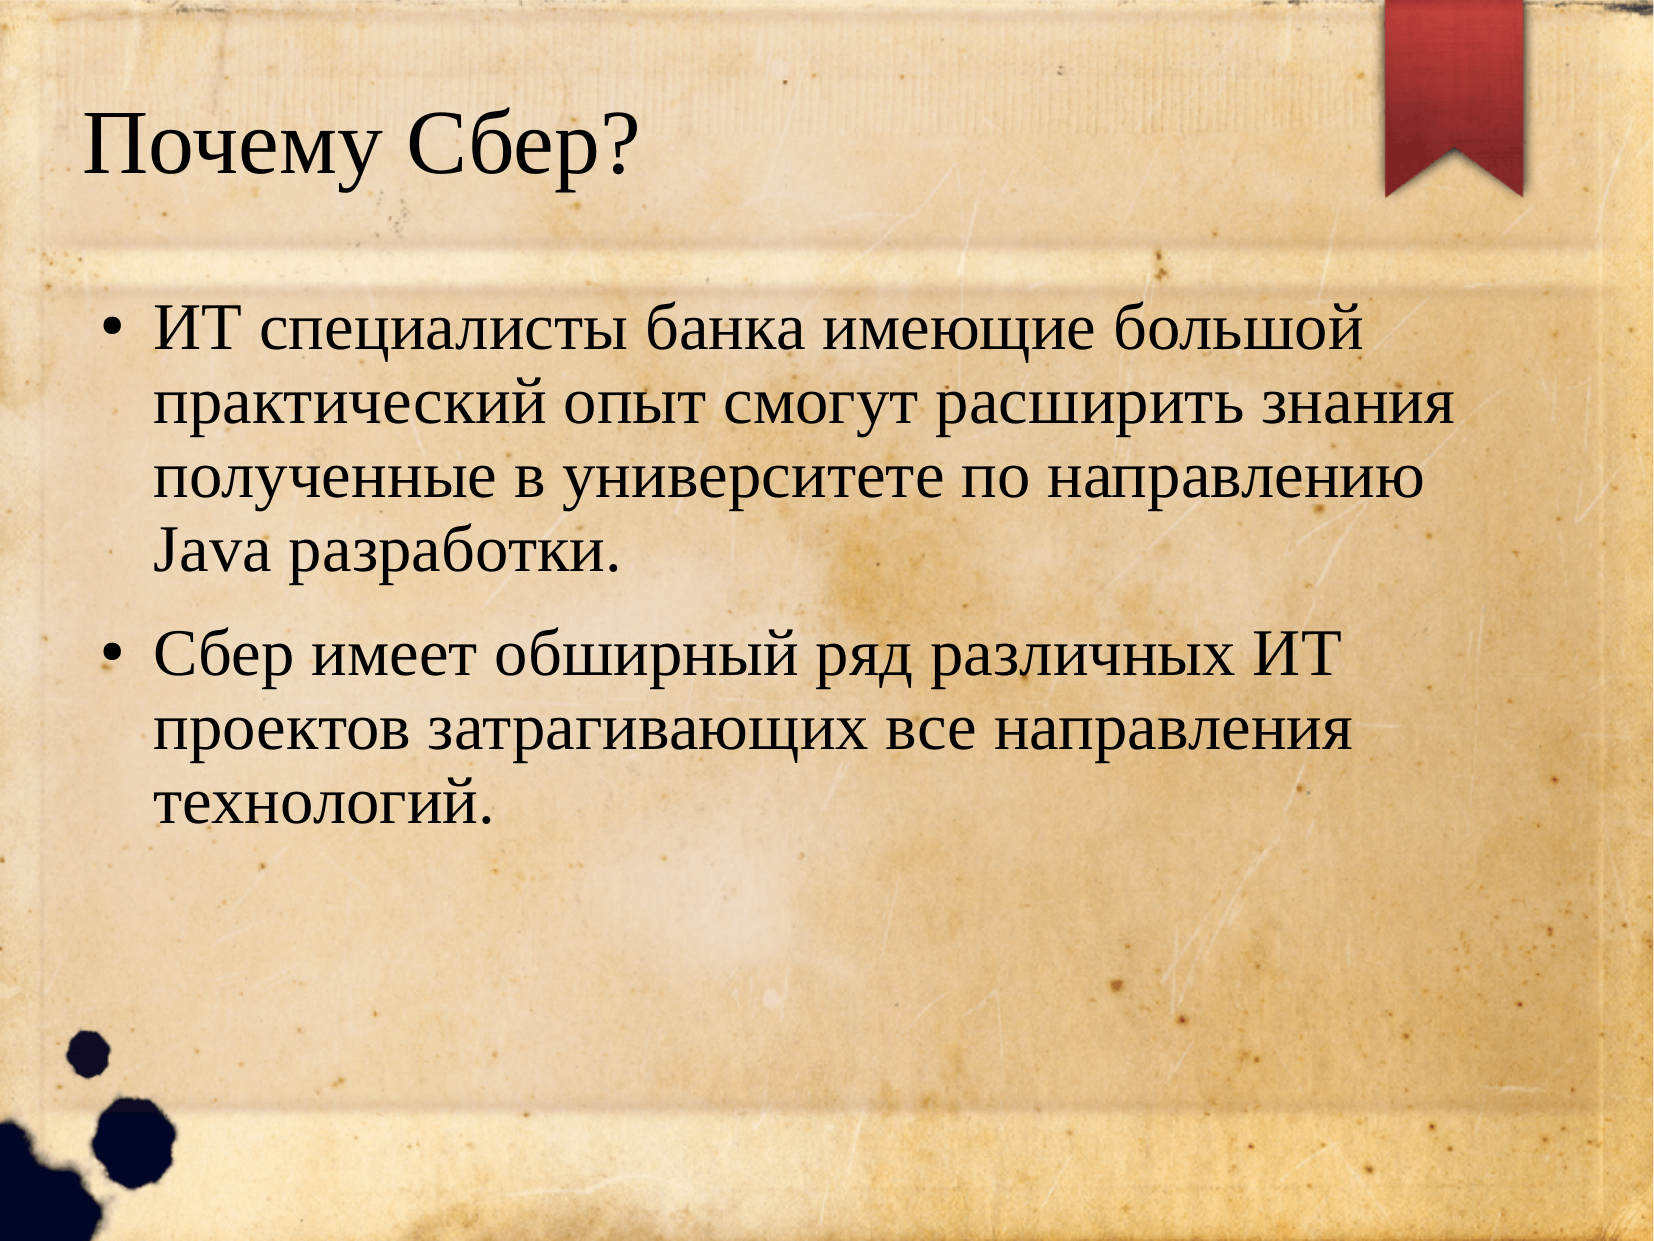

# Почему Сбер?
ИТ специалисты банка имеющие большой практический опыт смогут расширить знания полученные в университете по направлению Java разработки.
Сбер имеет обширный ряд различных ИТ проектов затрагивающих все направления технологий.